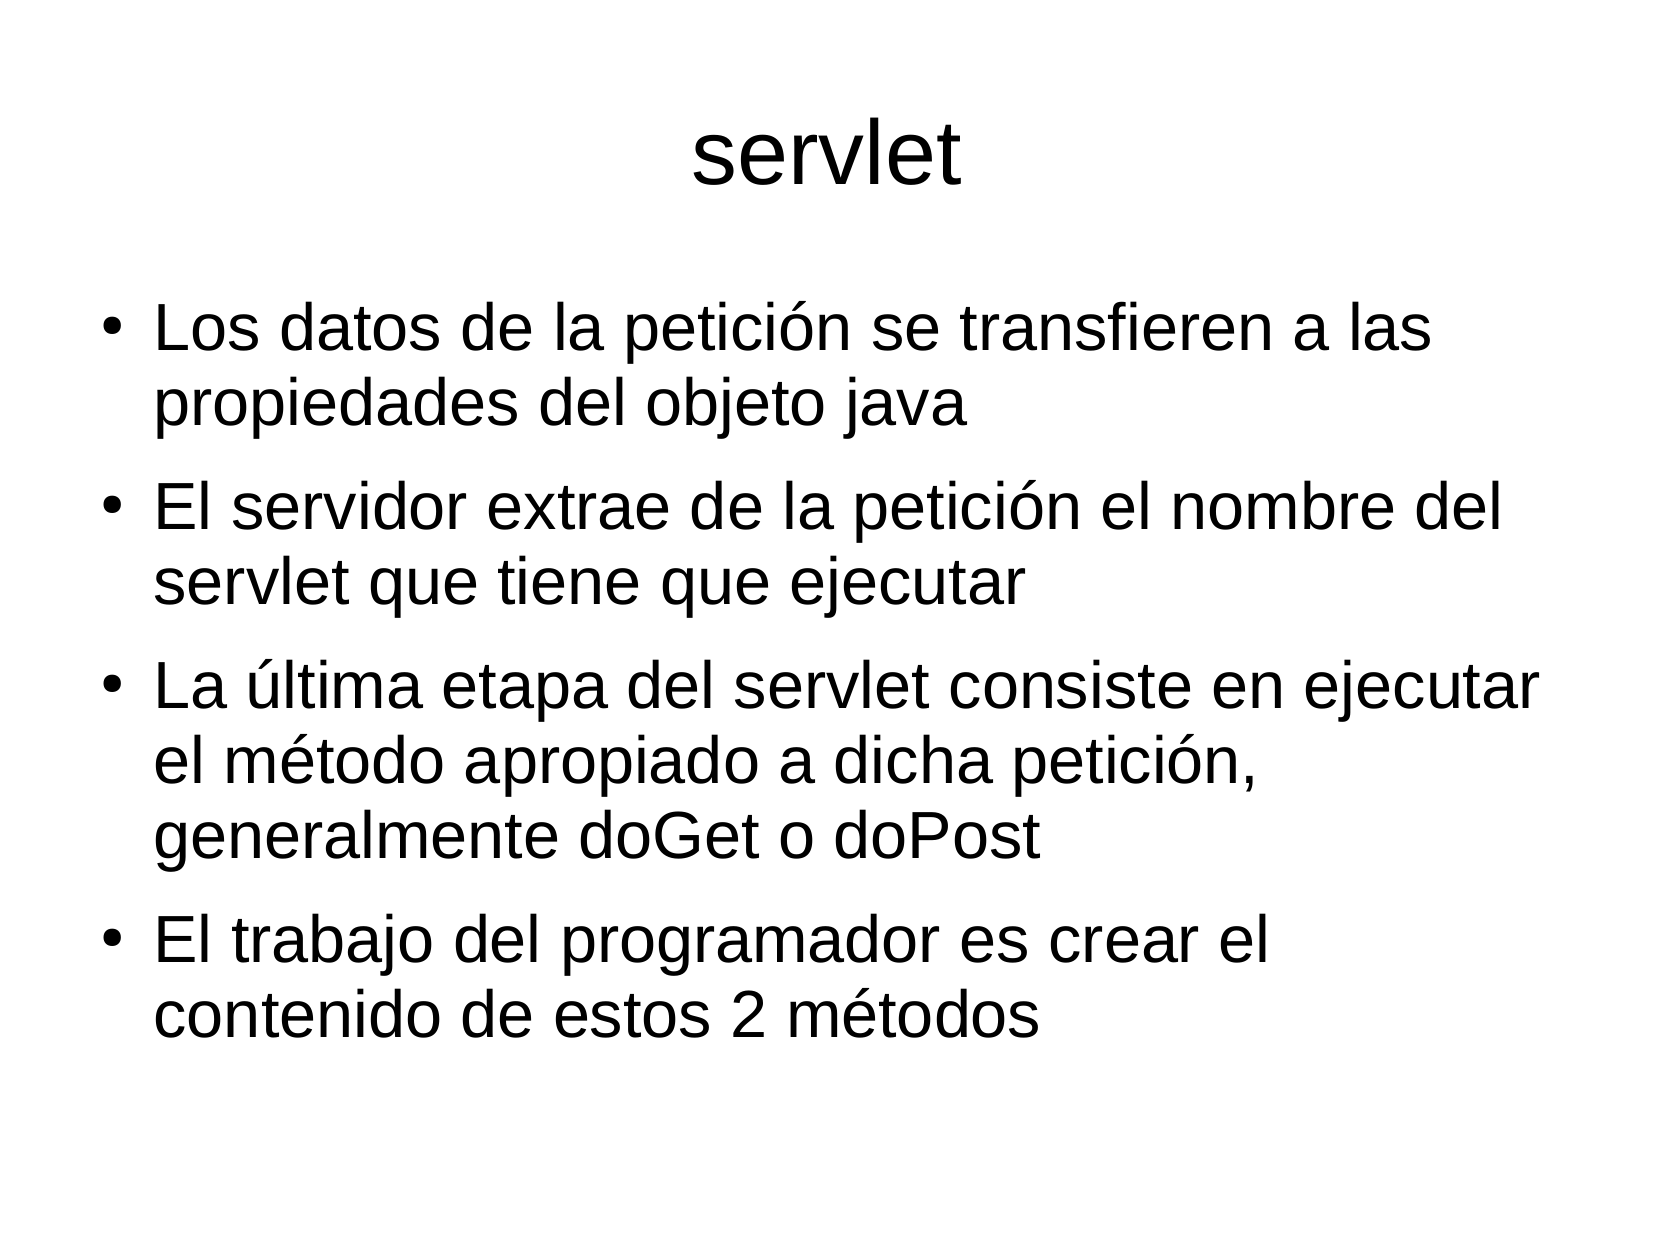

# servlet
Los datos de la petición se transfieren a las propiedades del objeto java
El servidor extrae de la petición el nombre del servlet que tiene que ejecutar
La última etapa del servlet consiste en ejecutar el método apropiado a dicha petición, generalmente doGet o doPost
El trabajo del programador es crear el contenido de estos 2 métodos